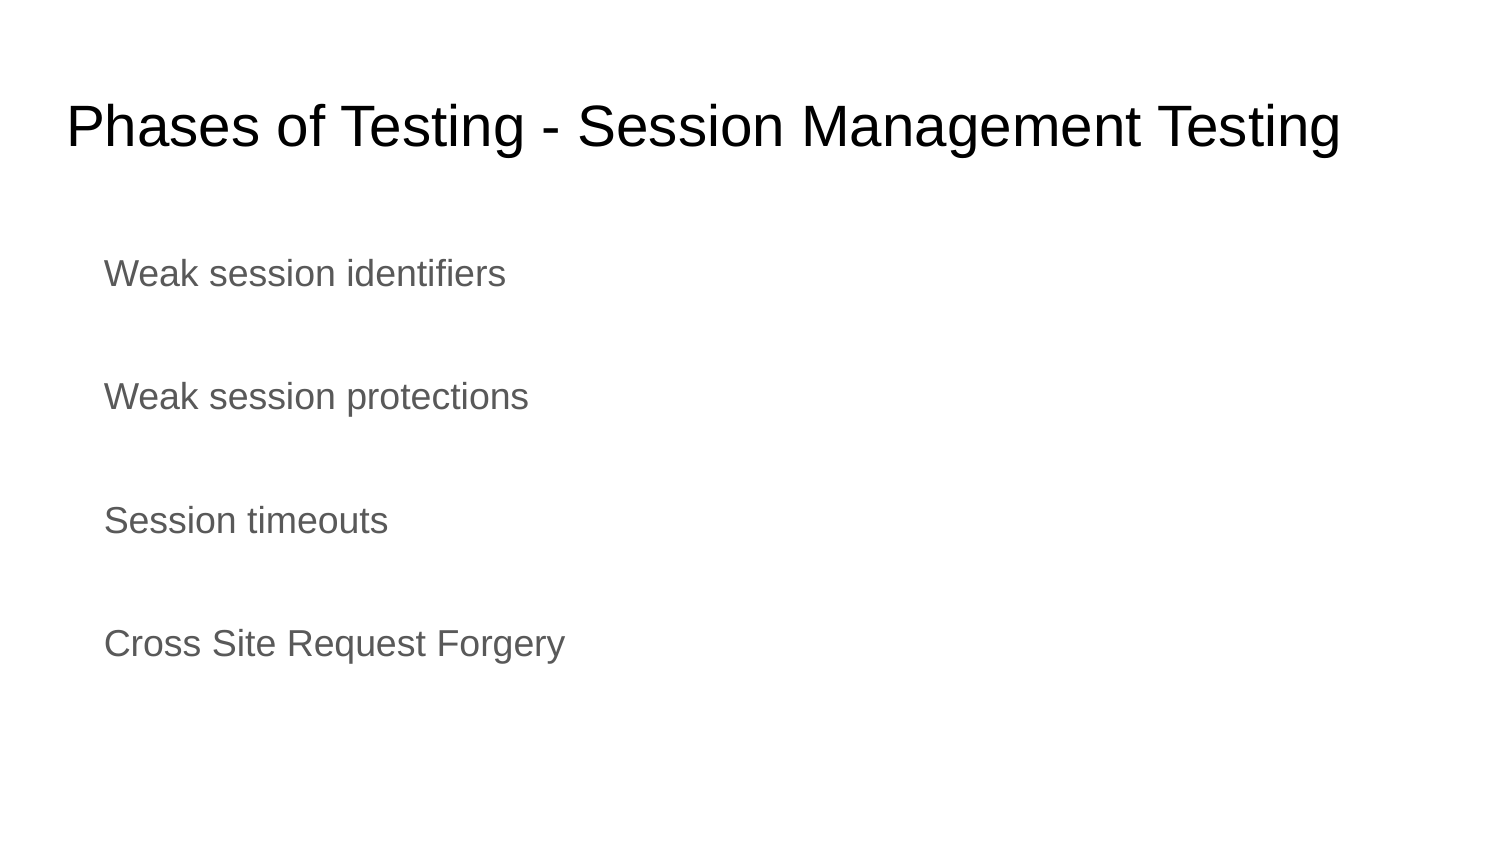

# Phases of Testing - Session Management Testing
Weak session identifiers
Weak session protections
Session timeouts
Cross Site Request Forgery